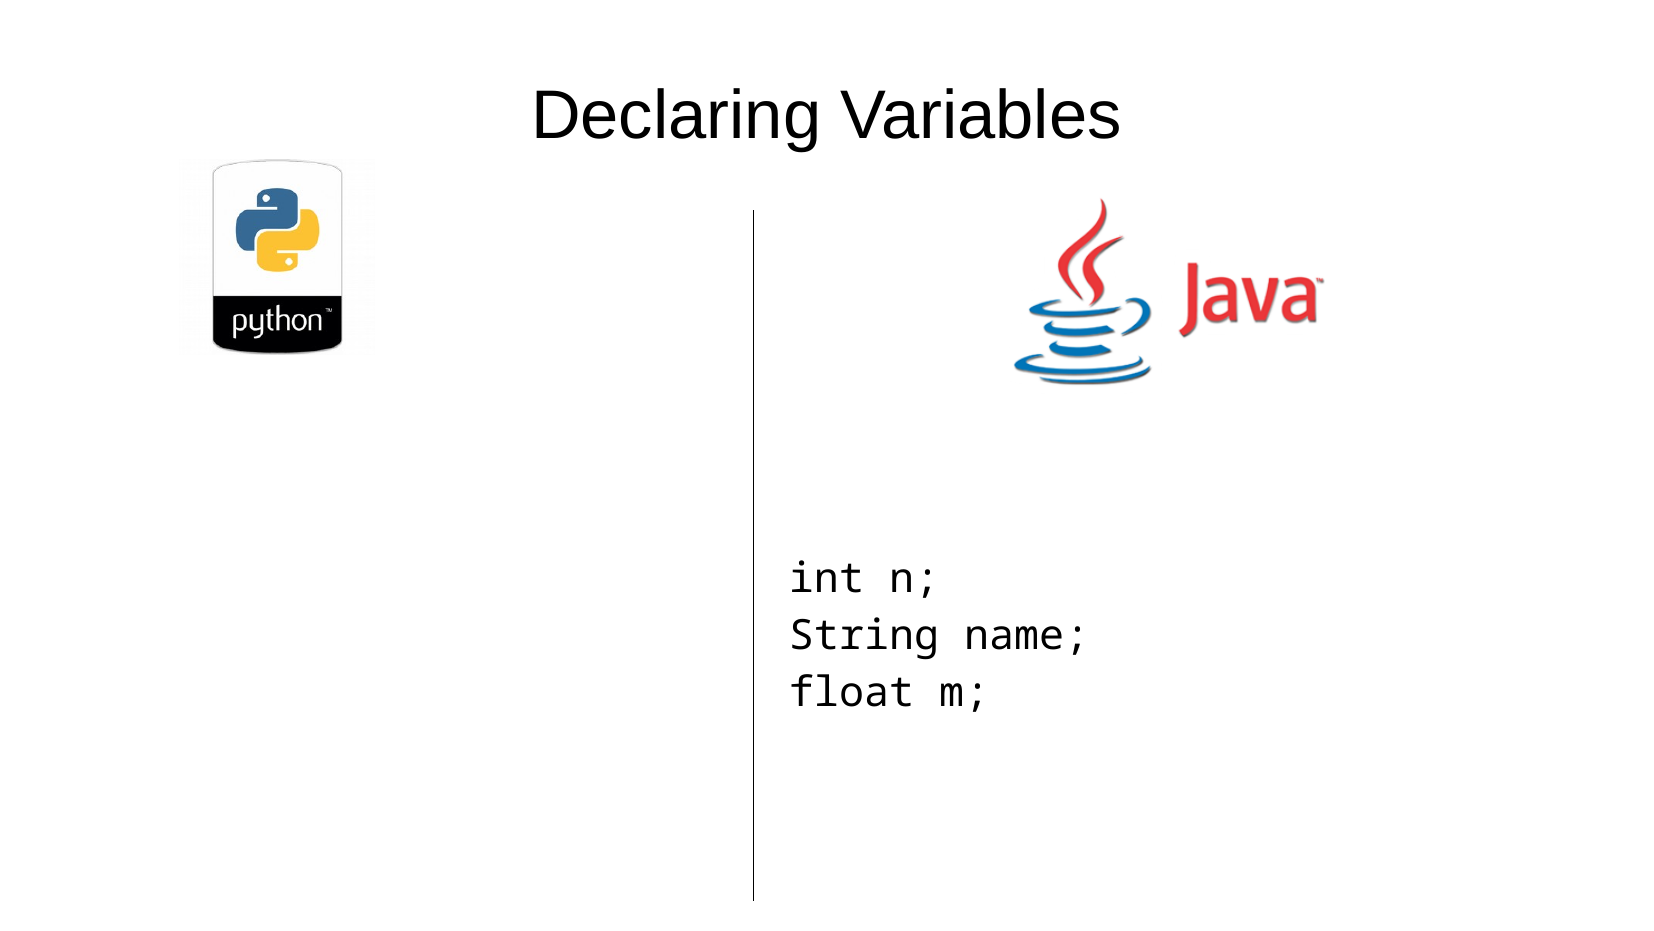

# Declaring Variables
int n;
String name;
float m;